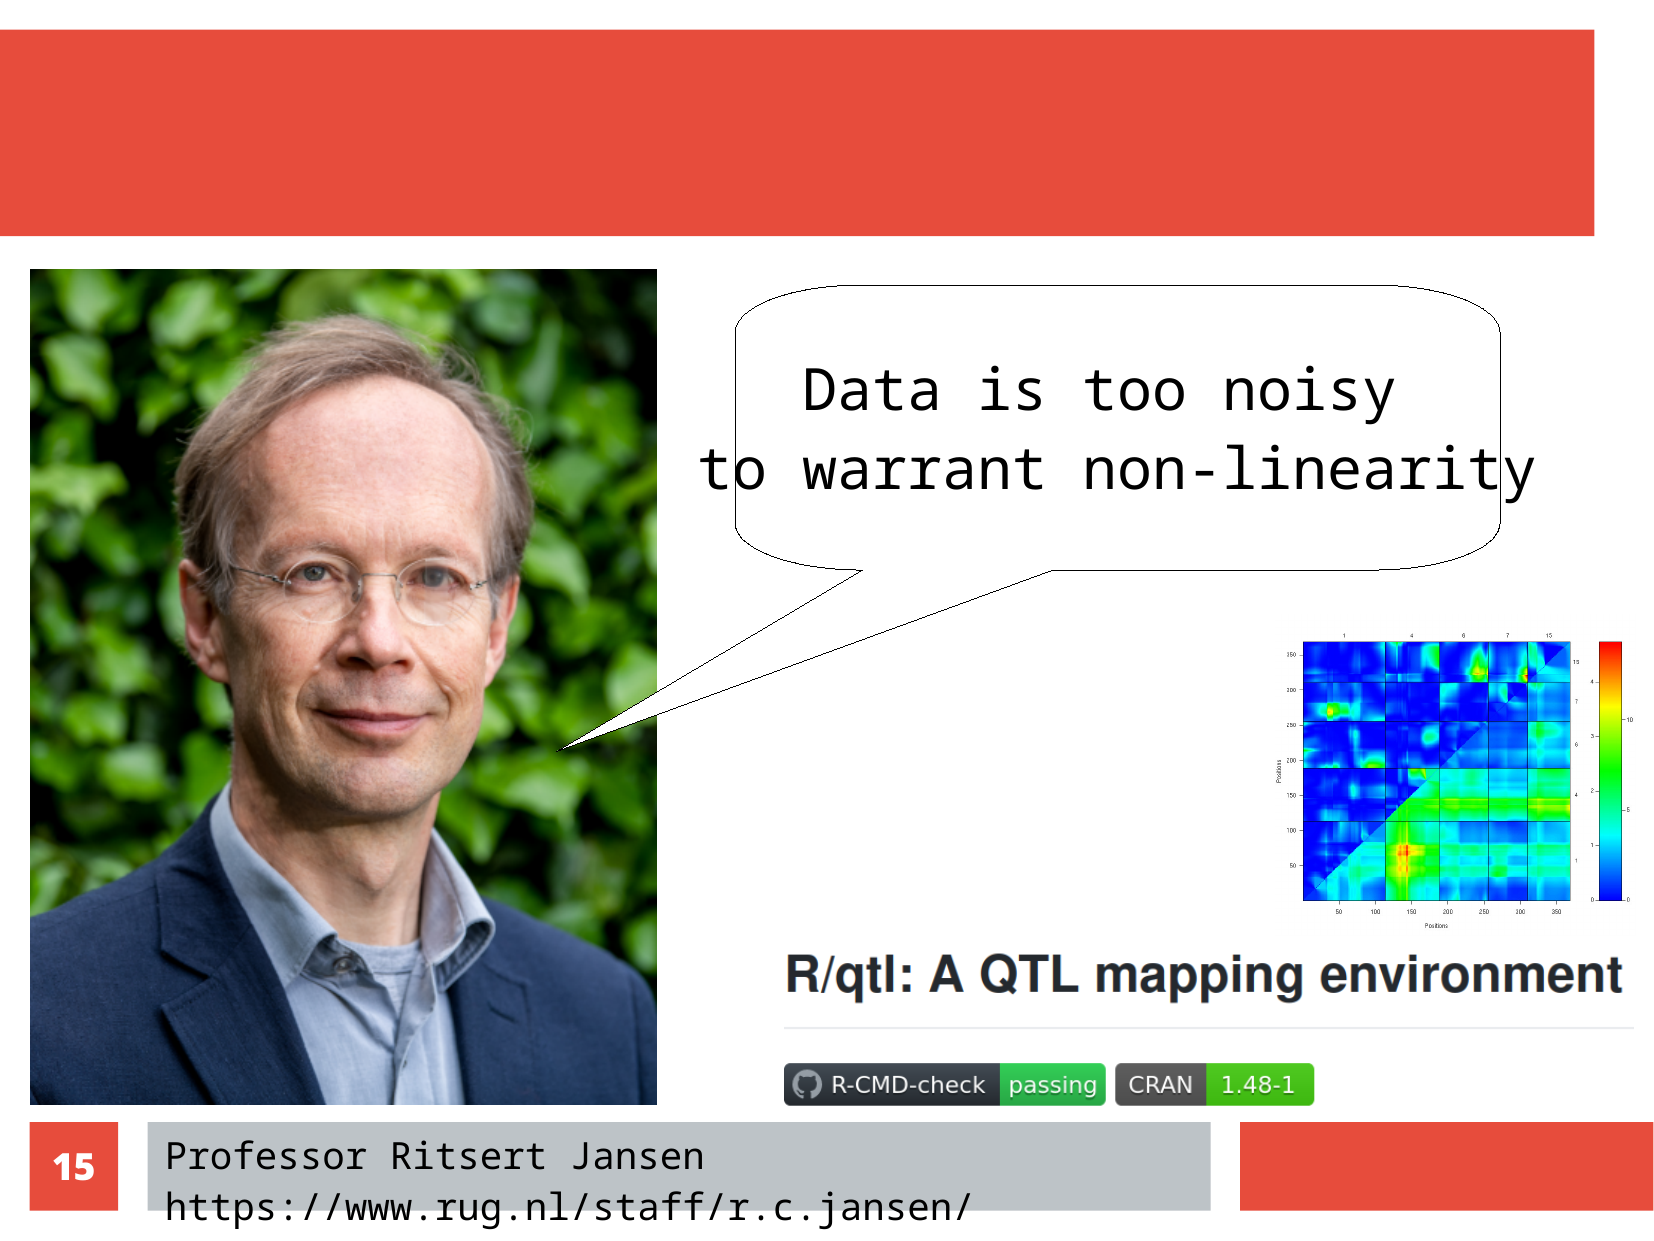

Data is too noisy
to warrant non-linearity
Professor Ritsert Jansen
https://www.rug.nl/staff/r.c.jansen/
15